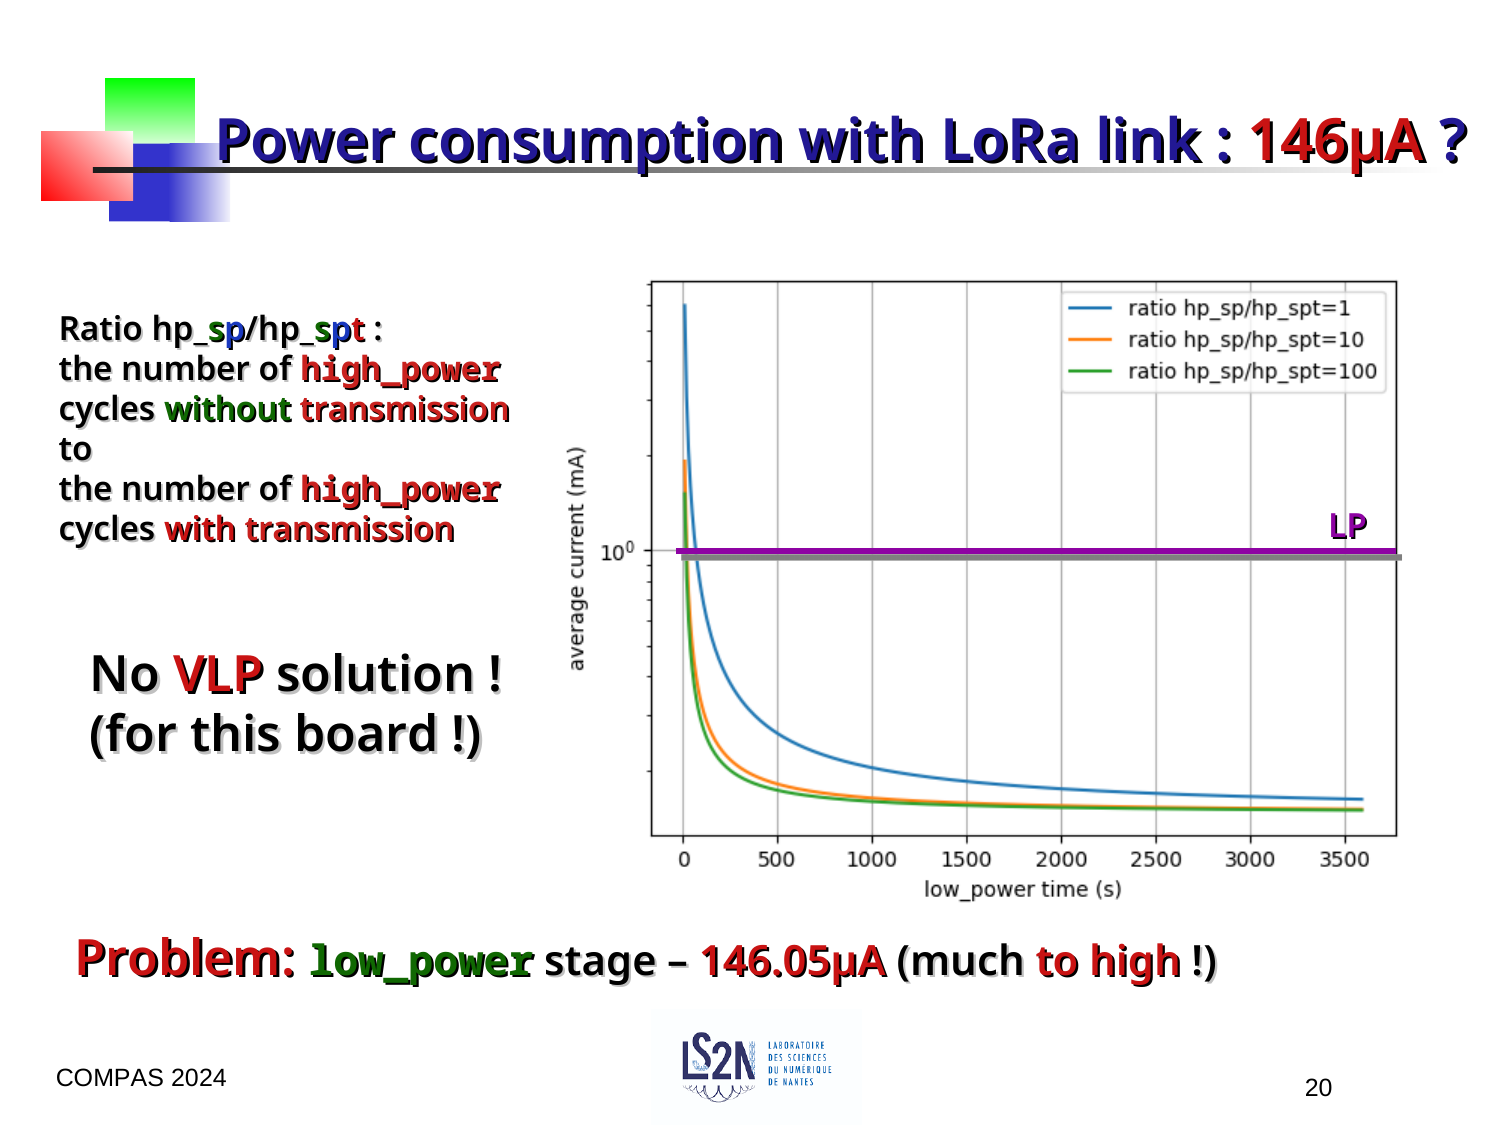

# Power consumption with LoRa link : 146µA ?
Ratio hp_sp/hp_spt :
the number of high_power cycles without transmission
to
the number of high_power cycles with transmission
LP
No VLP solution !
(for this board !)
Problem: low_power stage – 146.05µA (much to high !)
20